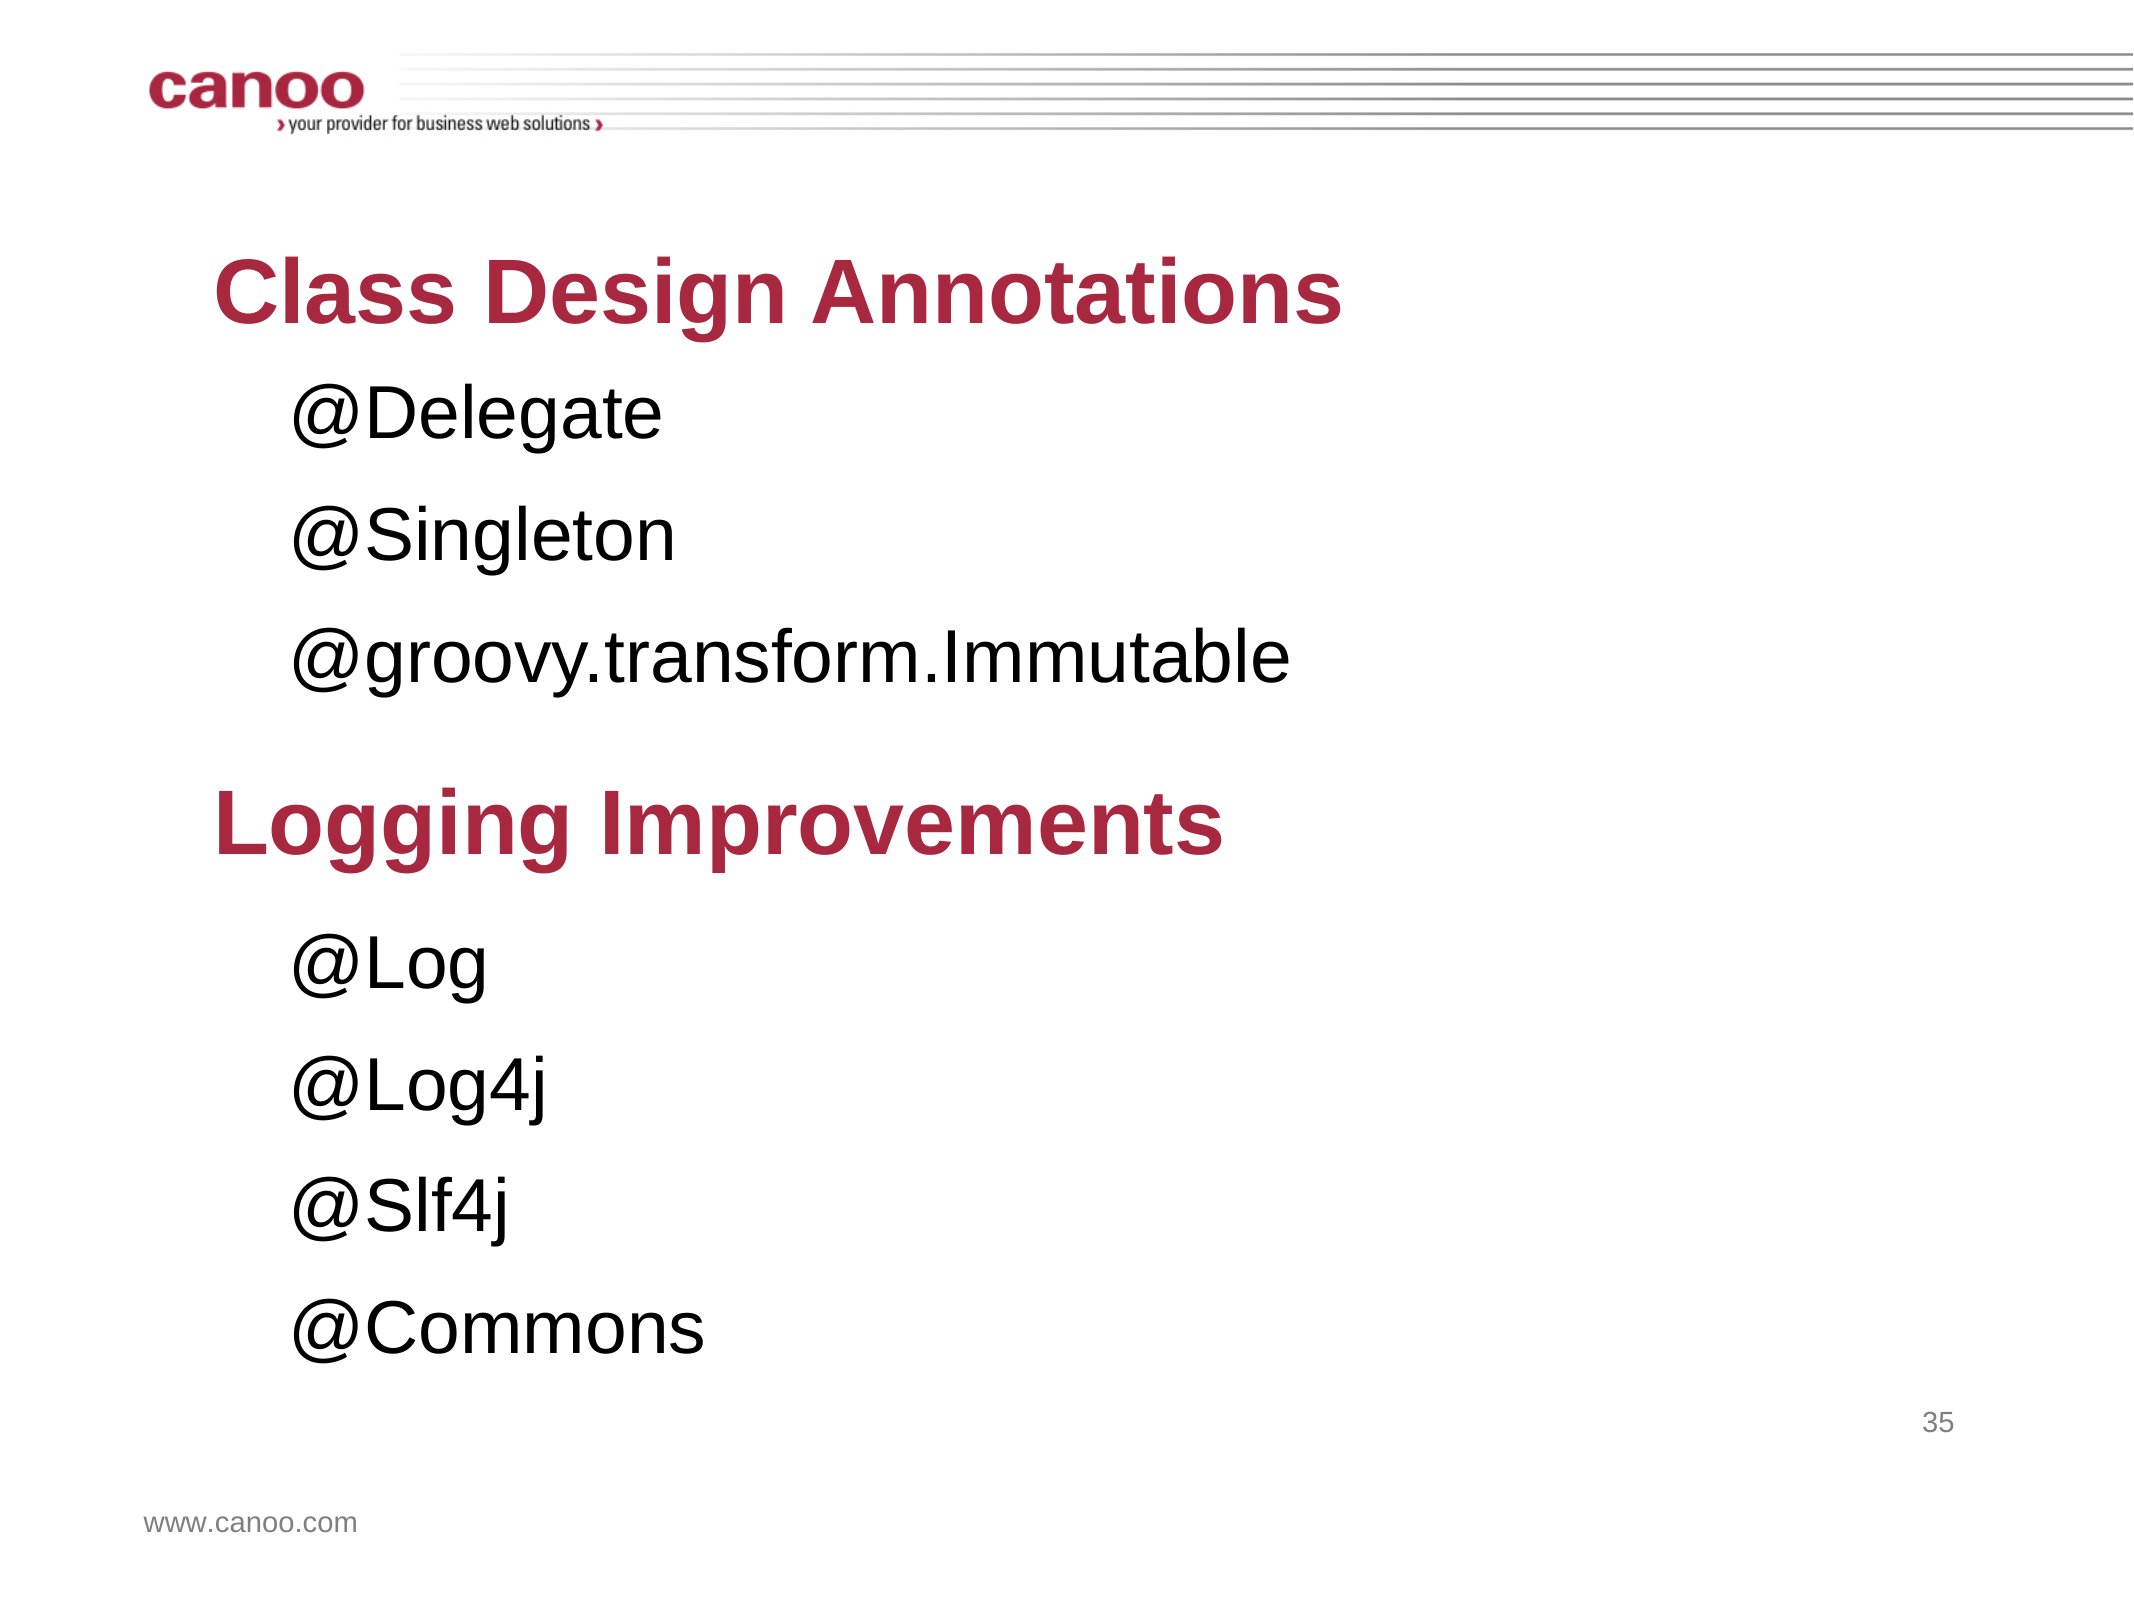

# Class Design Annotations
@Delegate
@Singleton
@groovy.transform.Immutable
Logging Improvements
@Log
@Log4j
@Slf4j
@Commons